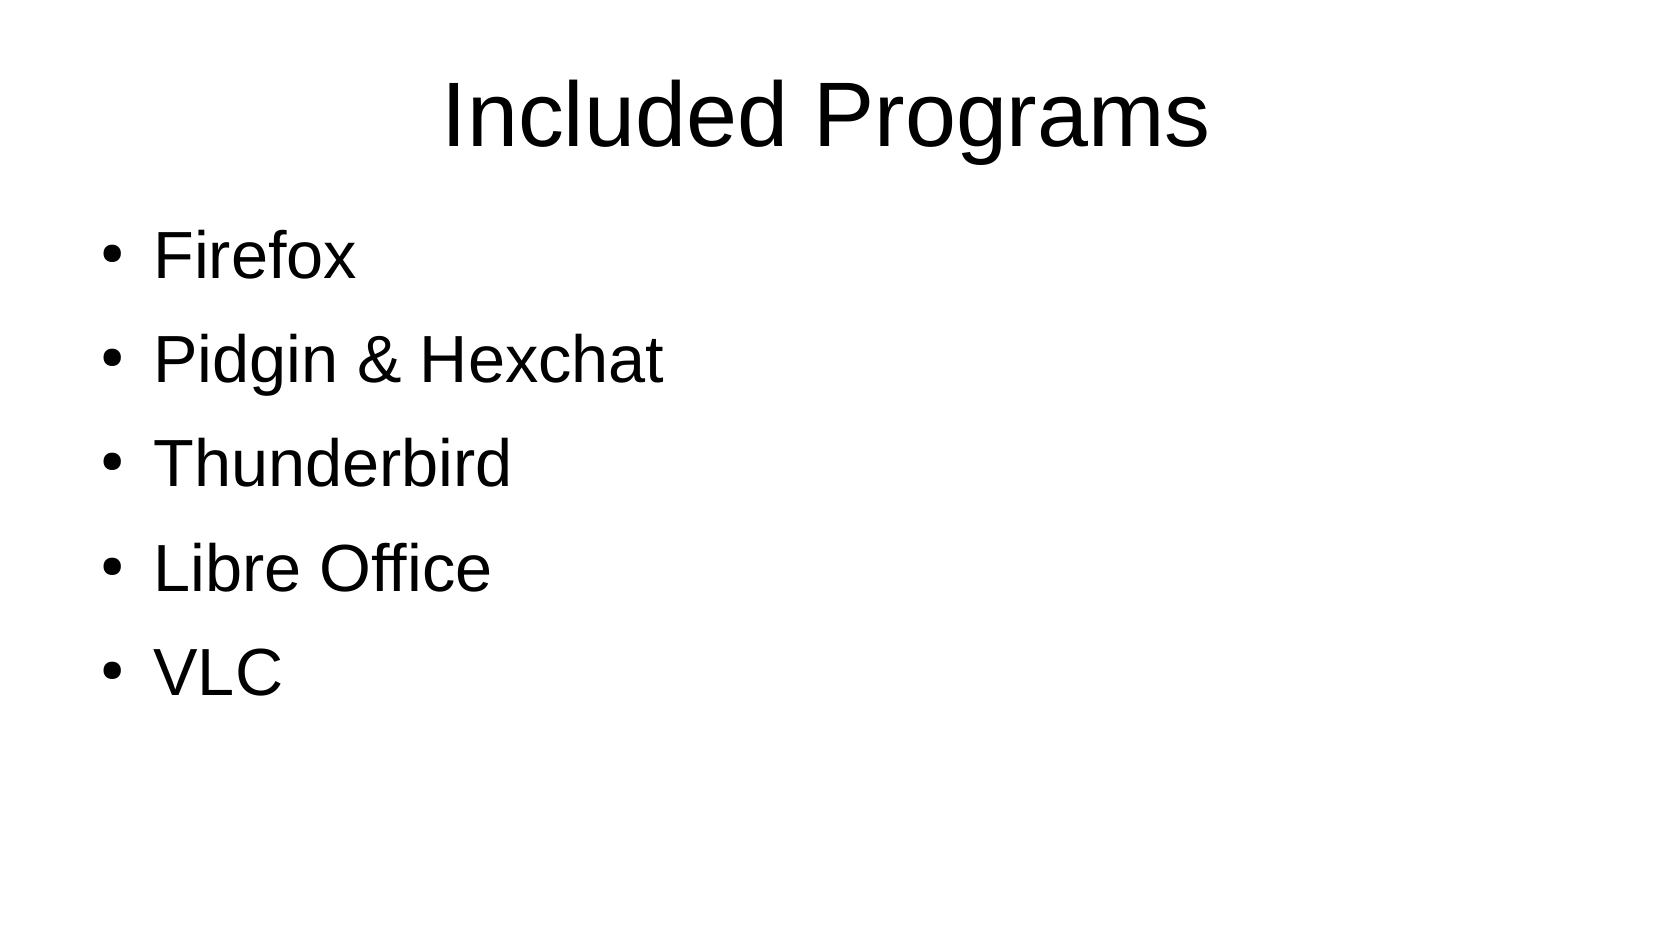

# Included Programs
Firefox
Pidgin & Hexchat
Thunderbird
Libre Office
VLC